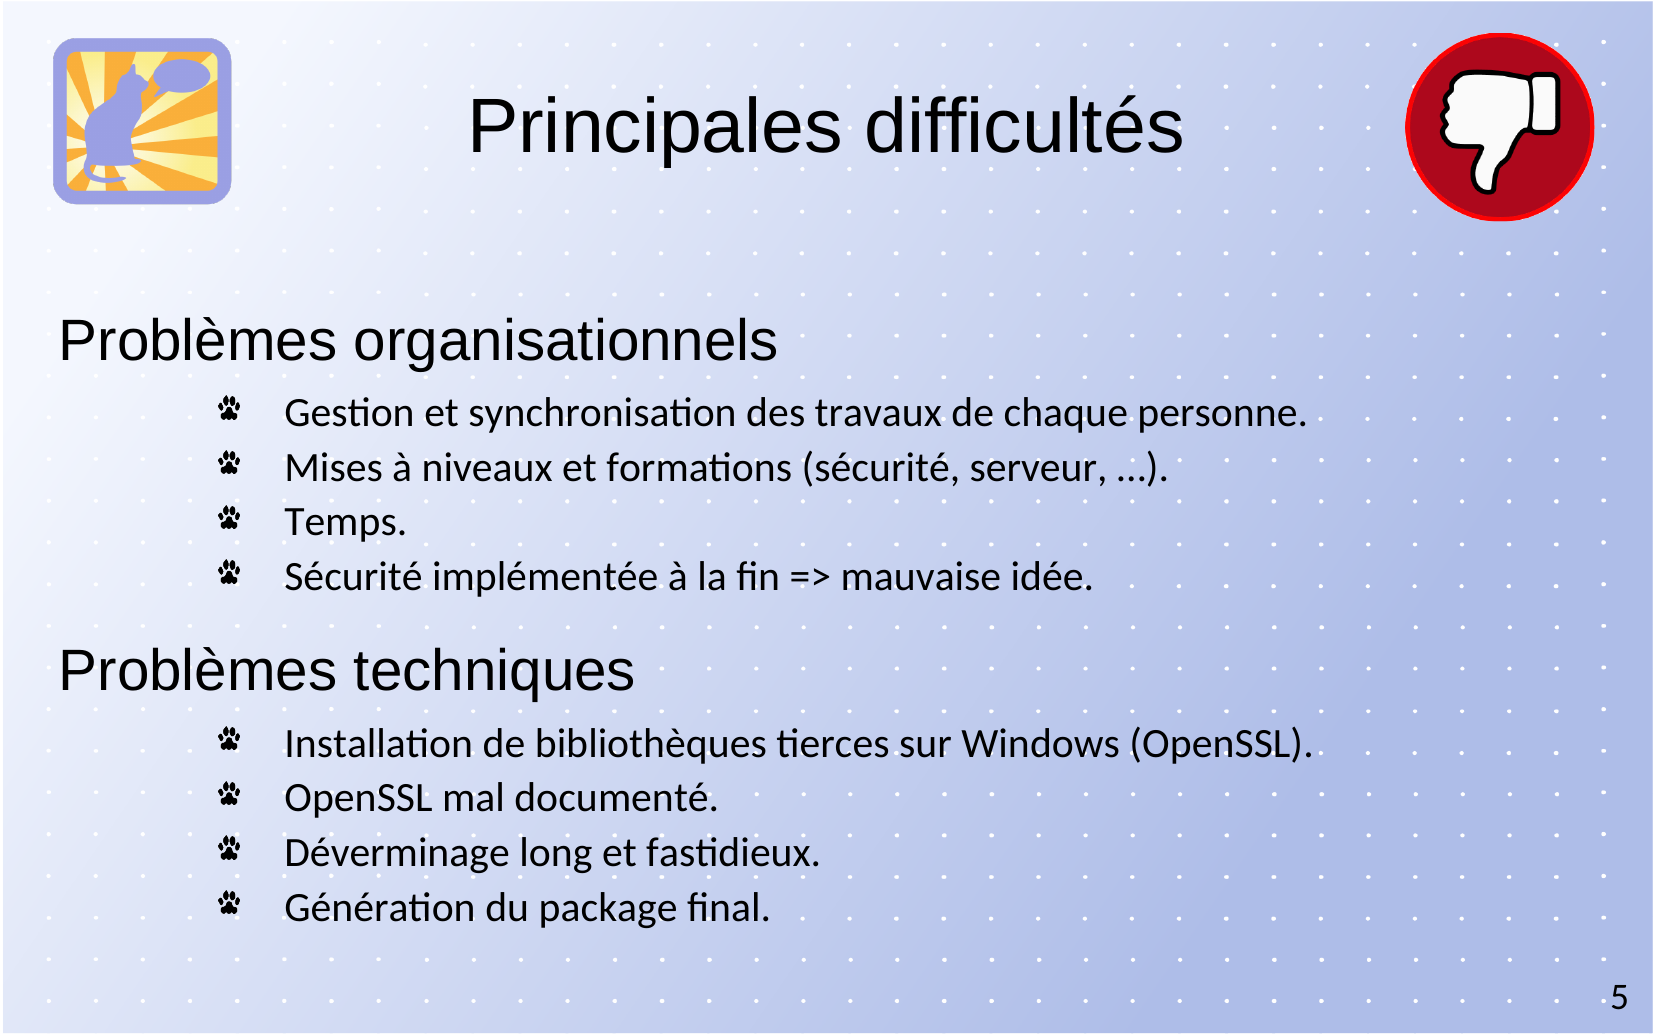

# Principales difficultés
Problèmes organisationnels
 Gestion et synchronisation des travaux de chaque personne.
 Mises à niveaux et formations (sécurité, serveur, …).
 Temps.
 Sécurité implémentée à la fin => mauvaise idée.
Problèmes techniques
 Installation de bibliothèques tierces sur Windows (OpenSSL).
 OpenSSL mal documenté.
 Déverminage long et fastidieux.
 Génération du package final.
5